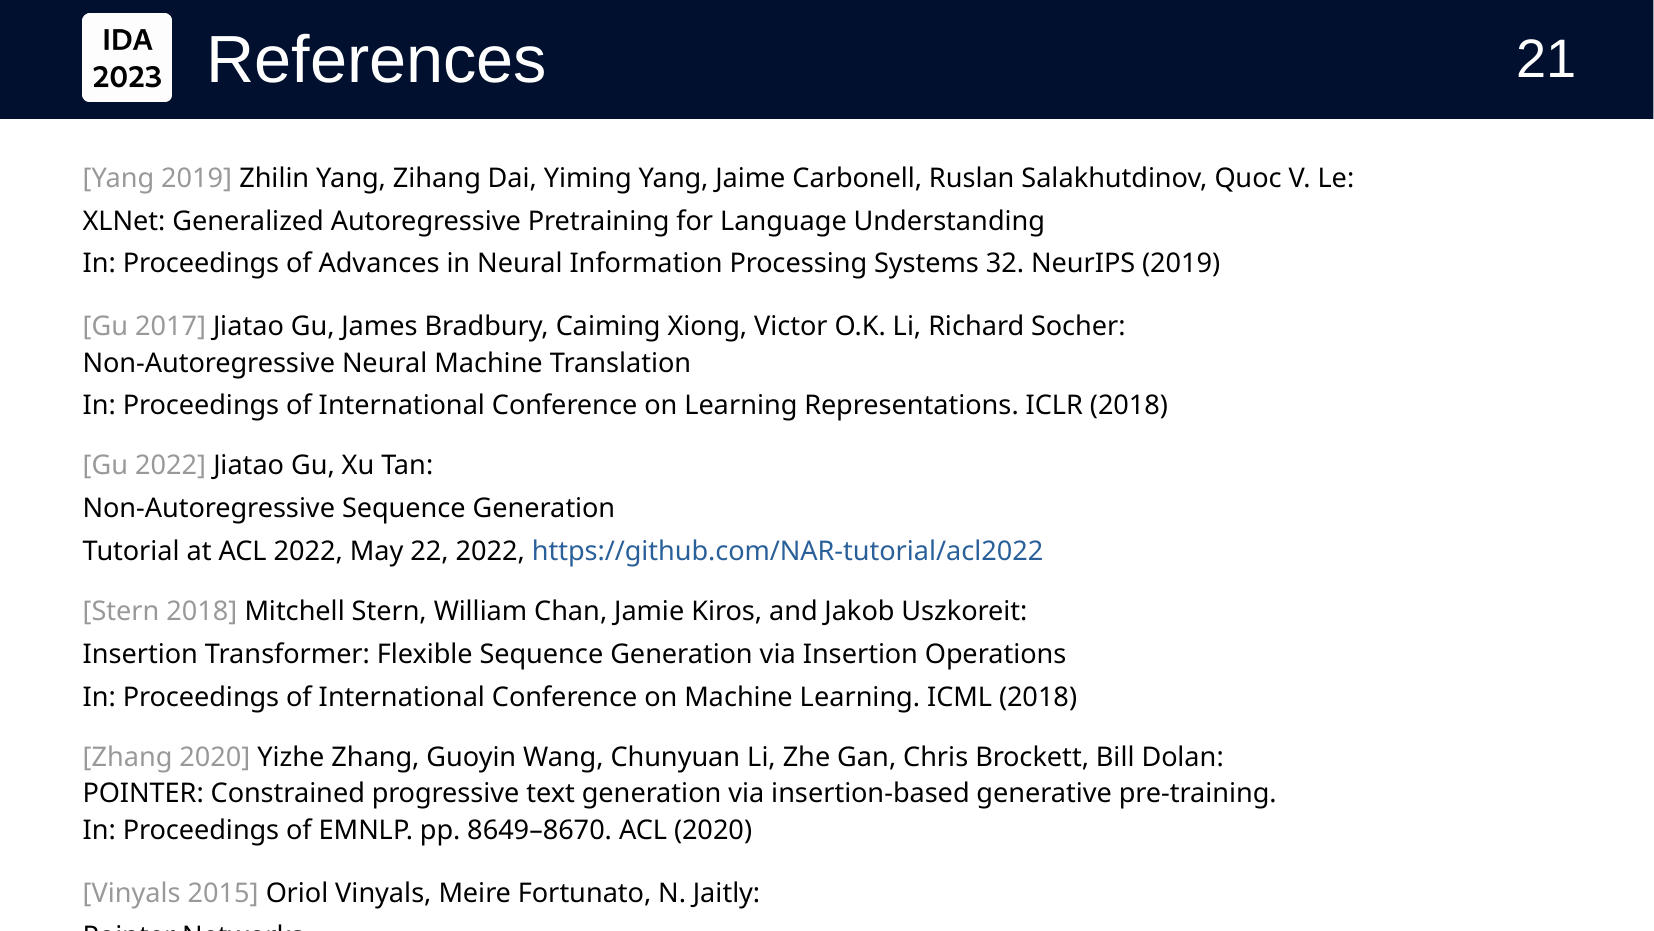

References
# [Yang 2019] Zhilin Yang, Zihang Dai, Yiming Yang, Jaime Carbonell, Ruslan Salakhutdinov, Quoc V. Le:
XLNet: Generalized Autoregressive Pretraining for Language Understanding
In: Proceedings of Advances in Neural Information Processing Systems 32. NeurIPS (2019)
[Gu 2017] Jiatao Gu, James Bradbury, Caiming Xiong, Victor O.K. Li, Richard Socher:
Non-Autoregressive Neural Machine Translation
In: Proceedings of International Conference on Learning Representations. ICLR (2018)
[Gu 2022] Jiatao Gu, Xu Tan:
Non-Autoregressive Sequence Generation
Tutorial at ACL 2022, May 22, 2022, https://github.com/NAR-tutorial/acl2022
[Stern 2018] Mitchell Stern, William Chan, Jamie Kiros, and Jakob Uszkoreit:
Insertion Transformer: Flexible Sequence Generation via Insertion Operations
In: Proceedings of International Conference on Machine Learning. ICML (2018)
[Zhang 2020] Yizhe Zhang, Guoyin Wang, Chunyuan Li, Zhe Gan, Chris Brockett, Bill Dolan:
POINTER: Constrained progressive text generation via insertion-based generative pre-training.
In: Proceedings of EMNLP. pp. 8649–8670. ACL (2020)
[Vinyals 2015] Oriol Vinyals, Meire Fortunato, N. Jaitly:
Pointer Networks
In: In Advances in Neural Information Processing Systems, Vol. 28. NeurIPS (2015)